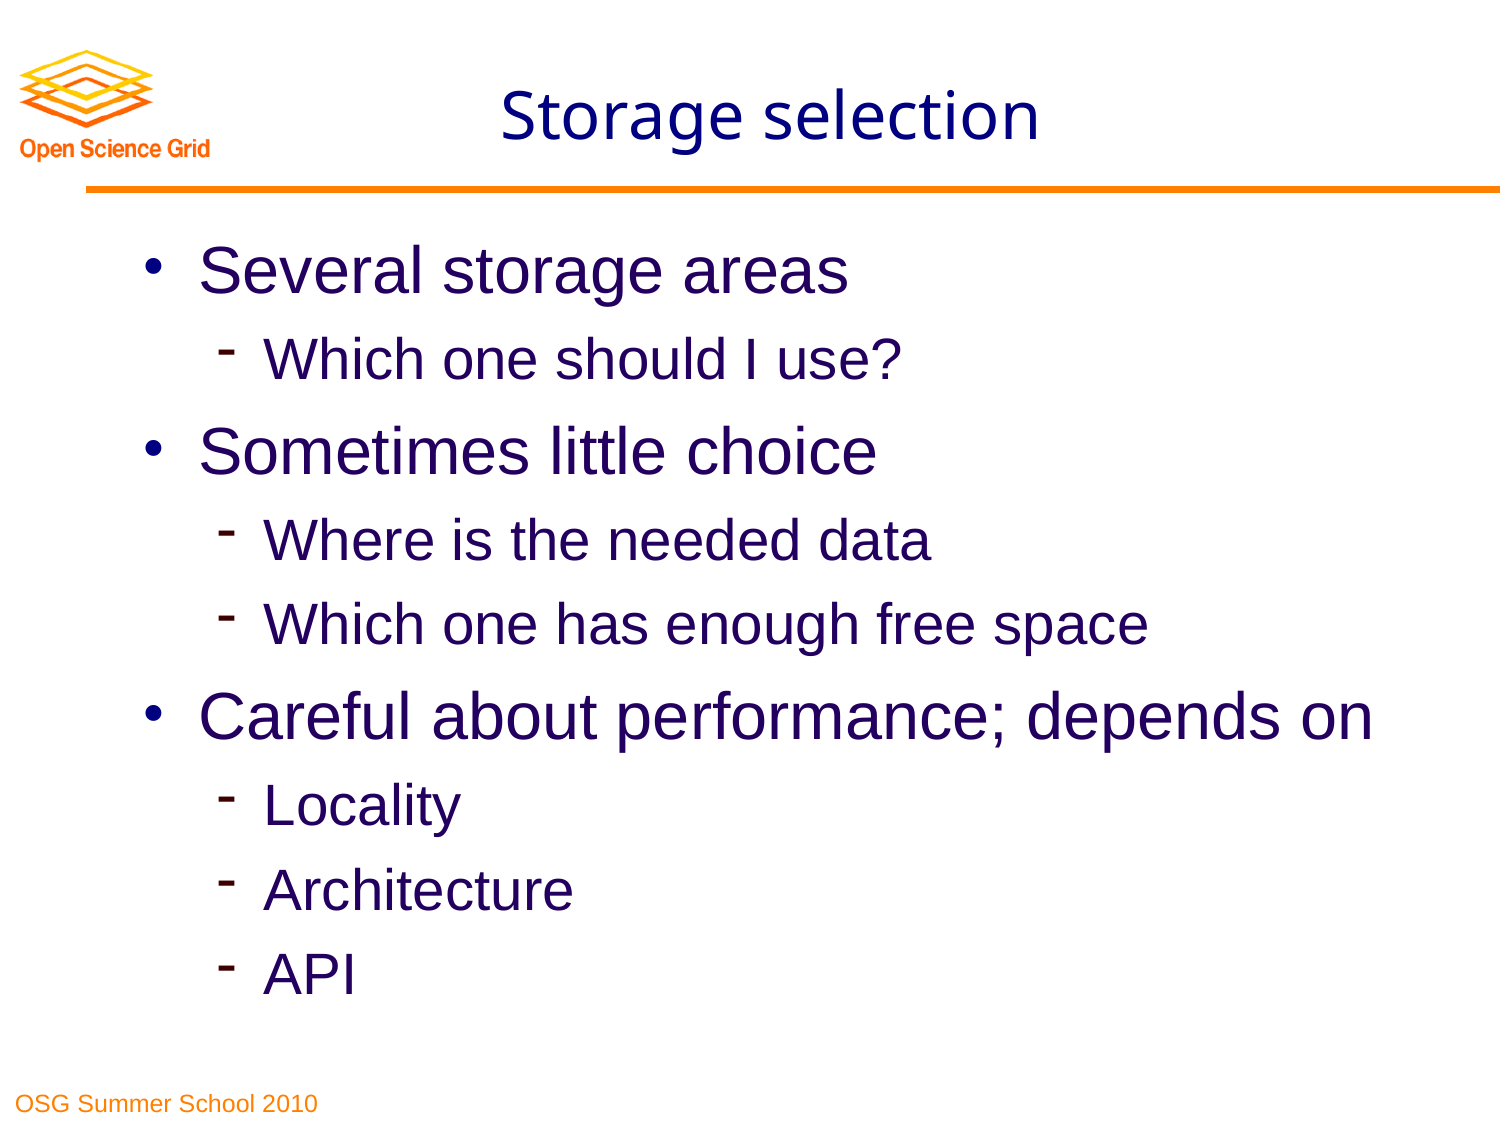

# Storage selection
Several storage areas
Which one should I use?
Sometimes little choice
Where is the needed data
Which one has enough free space
Careful about performance; depends on
Locality
Architecture
API